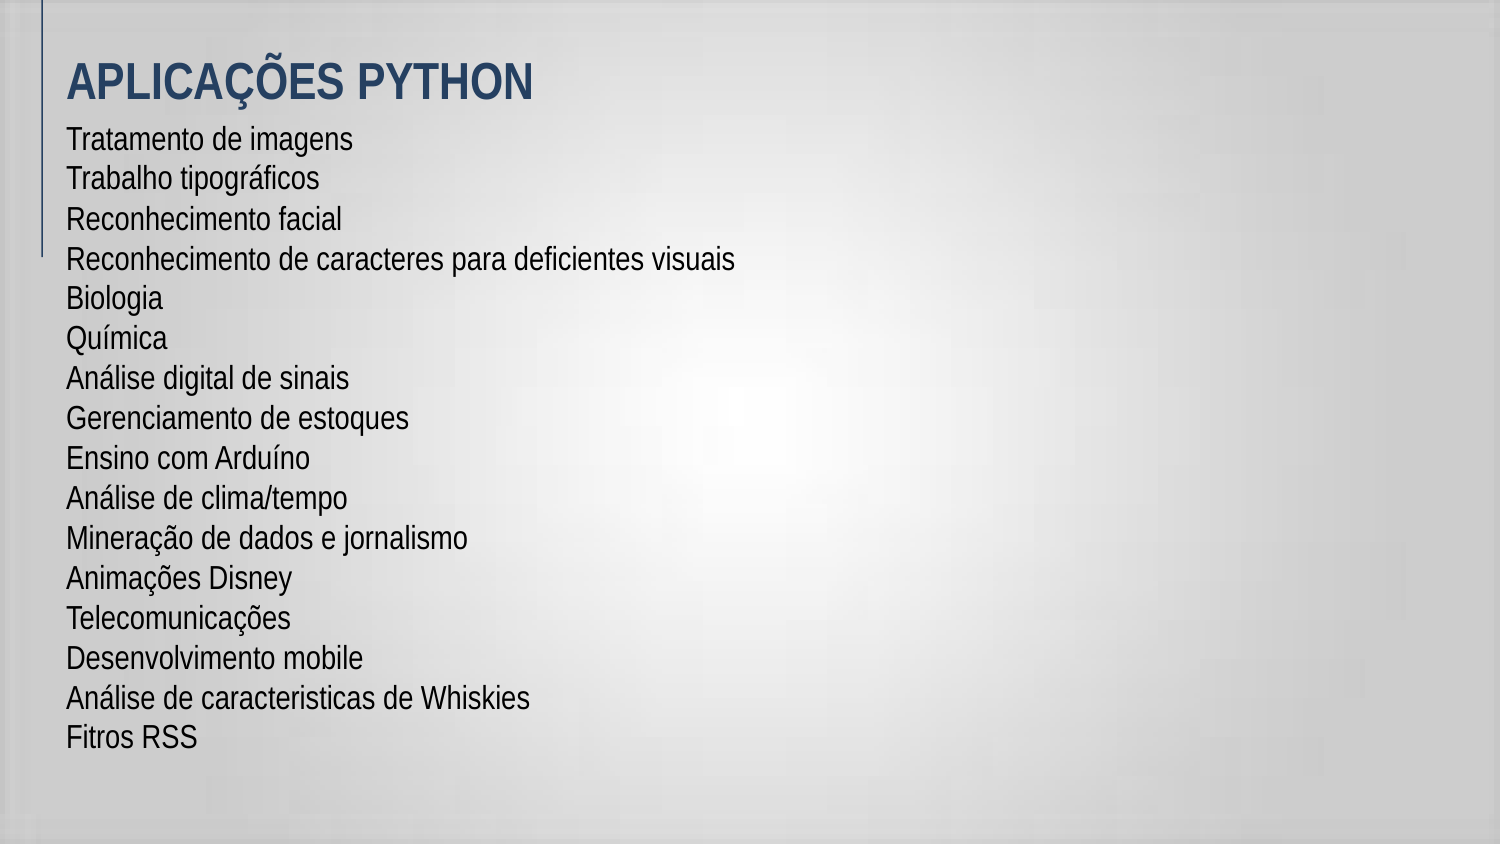

Aplicações python
Tratamento de imagens
Trabalho tipográficos
Reconhecimento facial
Reconhecimento de caracteres para deficientes visuais
Biologia
Química
Análise digital de sinais
Gerenciamento de estoques
Ensino com Arduíno
Análise de clima/tempo
Mineração de dados e jornalismo
Animações Disney
Telecomunicações
Desenvolvimento mobile
Análise de caracteristicas de Whiskies
Fitros RSS